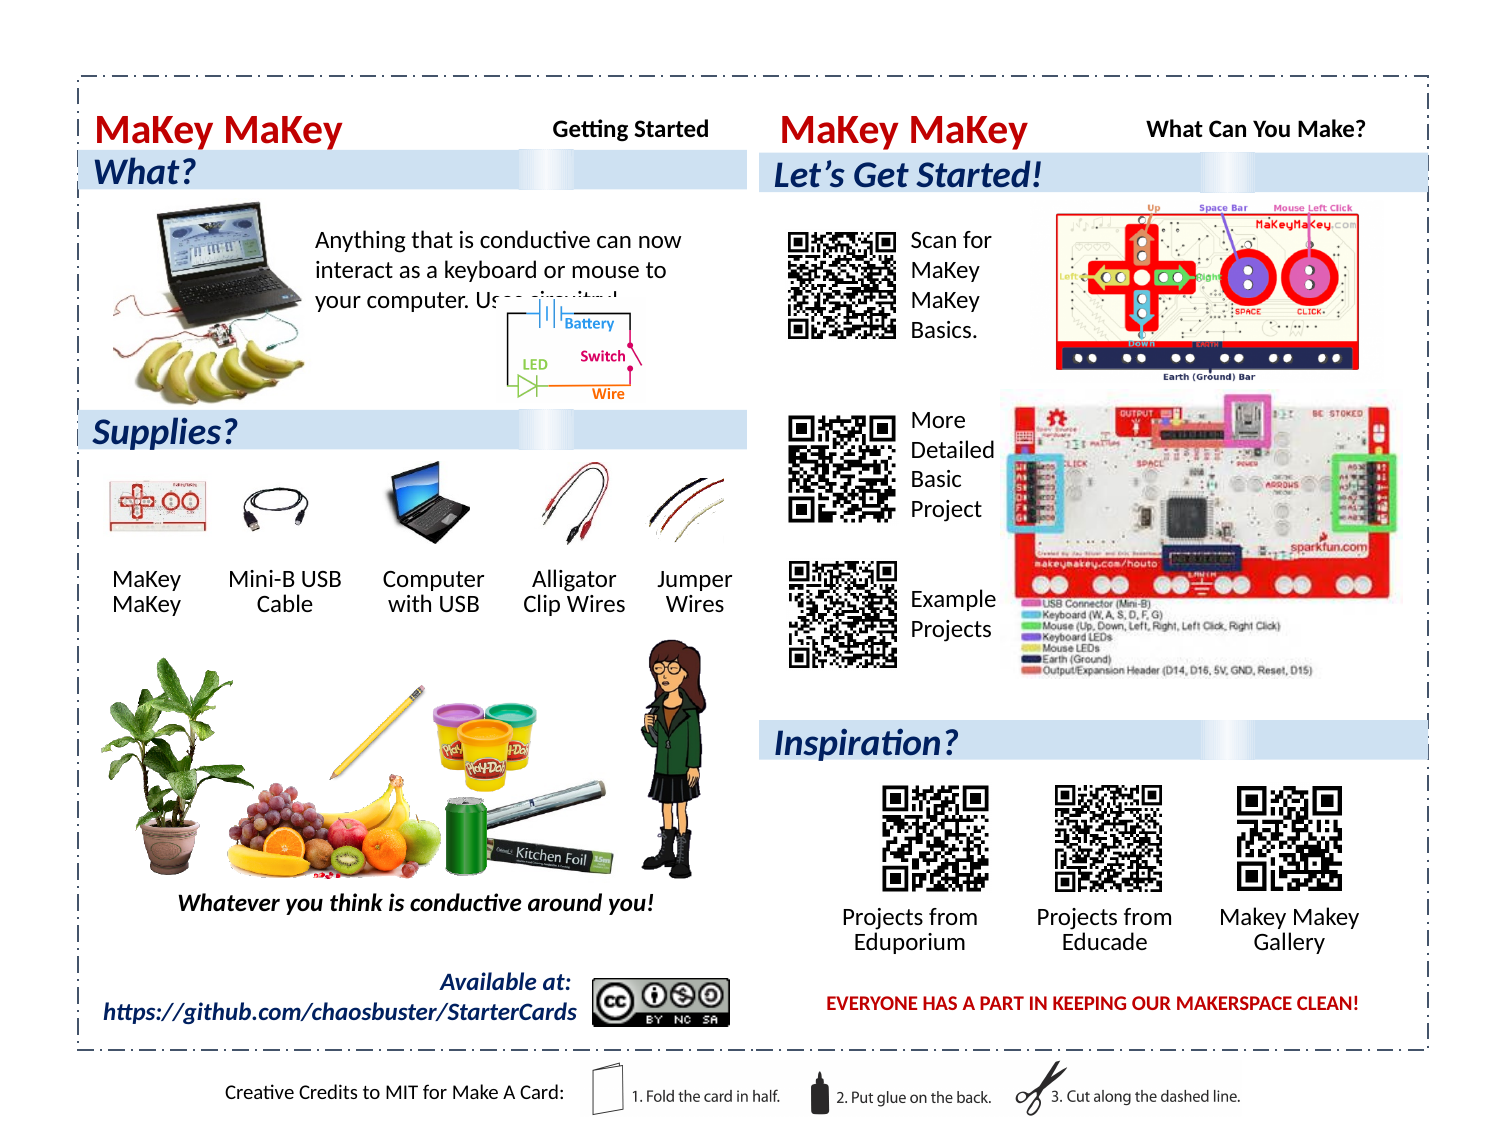

MaKey MaKey
Anything that is conductive can now interact as a keyboard or mouse to your computer. Uses circuitry!
# MaKey MaKey
Scan for
MaKey
MaKey
Basics.
More
Detailed
Basic
Project
Example
Projects
Getting Started
What Can You Make?
What?
Let’s Get Started!
Supplies?
| MaKey MaKey | Mini-B USB Cable | Computer with USB | Alligator Clip Wires | Jumper Wires |
| --- | --- | --- | --- | --- |
| Whatever you think is conductive around you! | | | | |
Inspiration?
| Projects from Eduporium | Projects from Educade | Makey Makey Gallery |
| --- | --- | --- |
Available at:
https://github.com/chaosbuster/StarterCards
EVERYONE HAS A PART IN KEEPING OUR MAKERSPACE CLEAN!
Creative Credits to MIT for Make A Card: